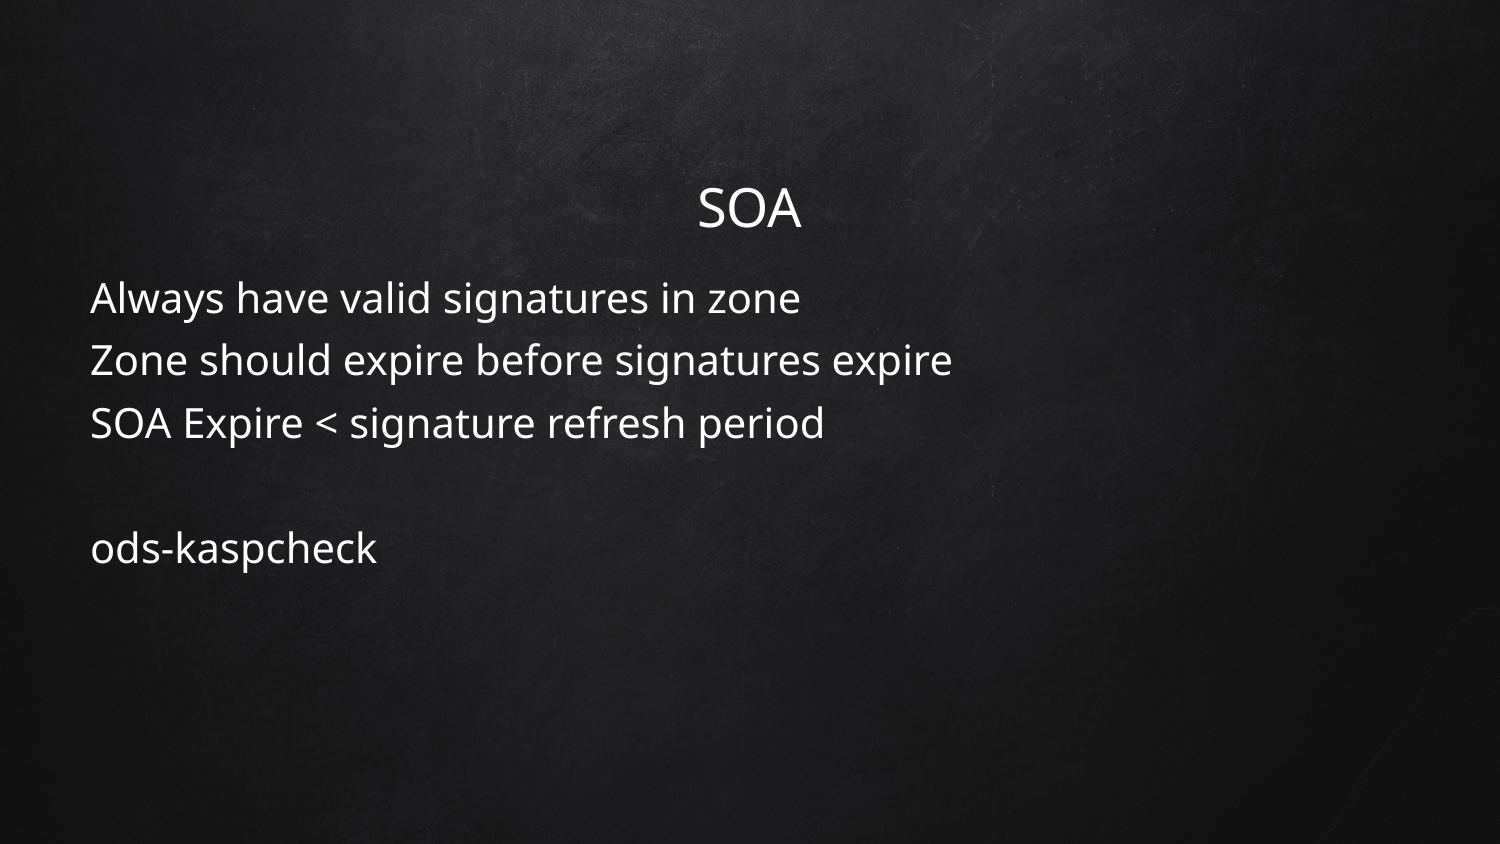

# SOA
Always have valid signatures in zone
Zone should expire before signatures expire
SOA Expire < signature refresh period
ods-kaspcheck